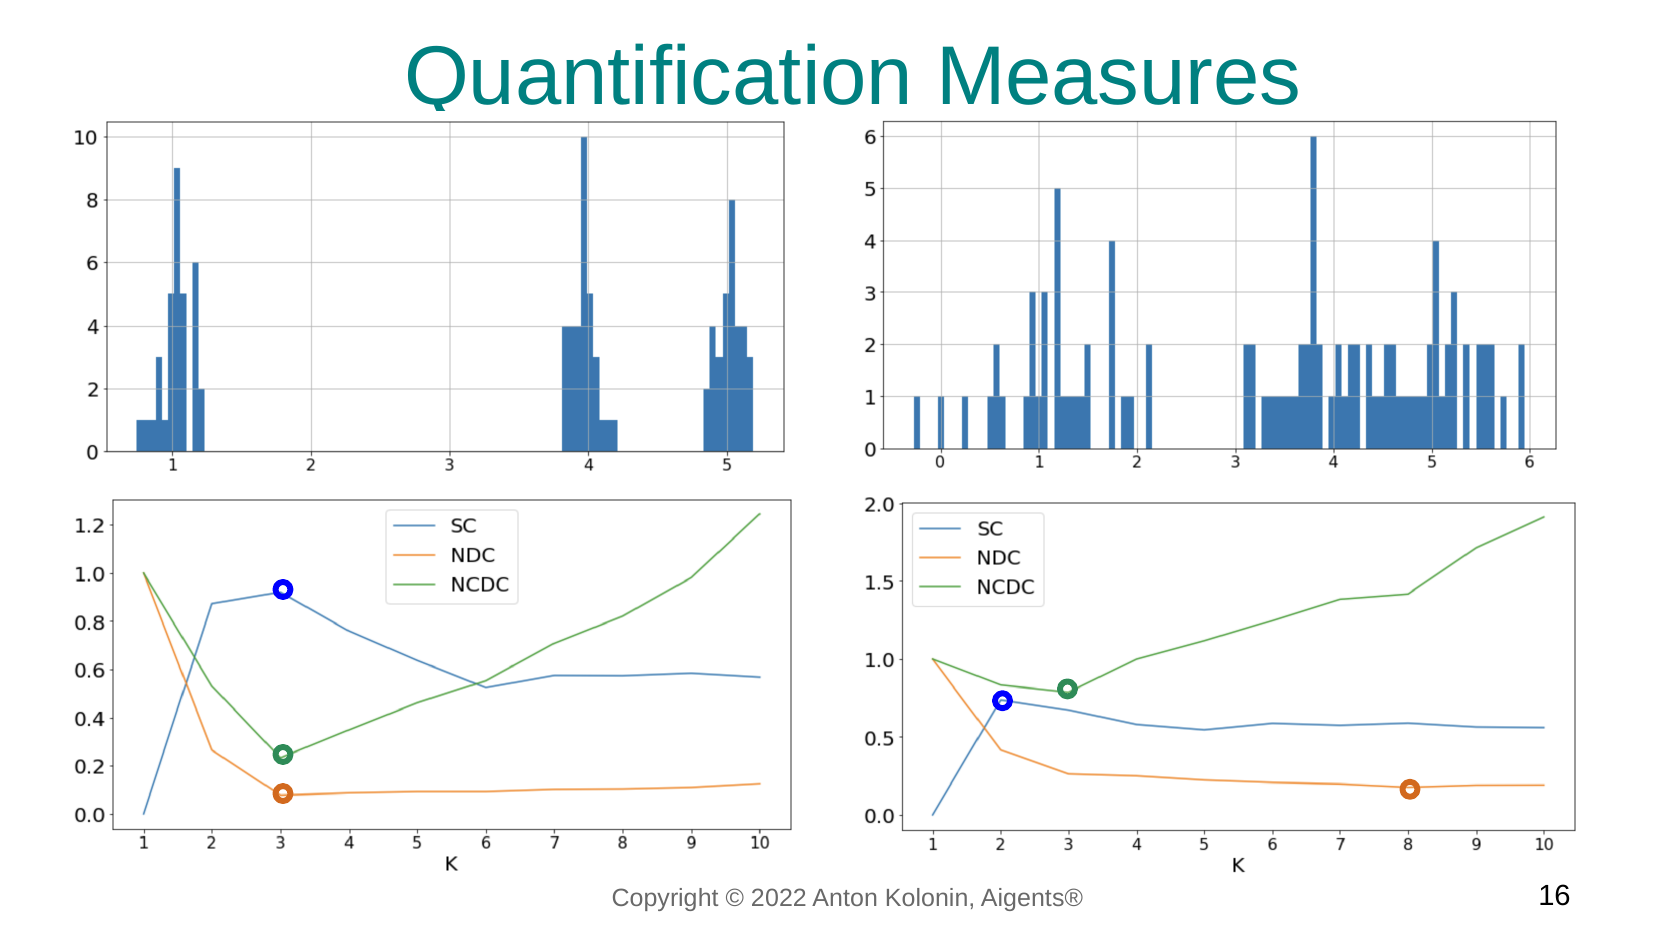

Quantification Measures
Copyright © 2022 Anton Kolonin, Aigents®
16